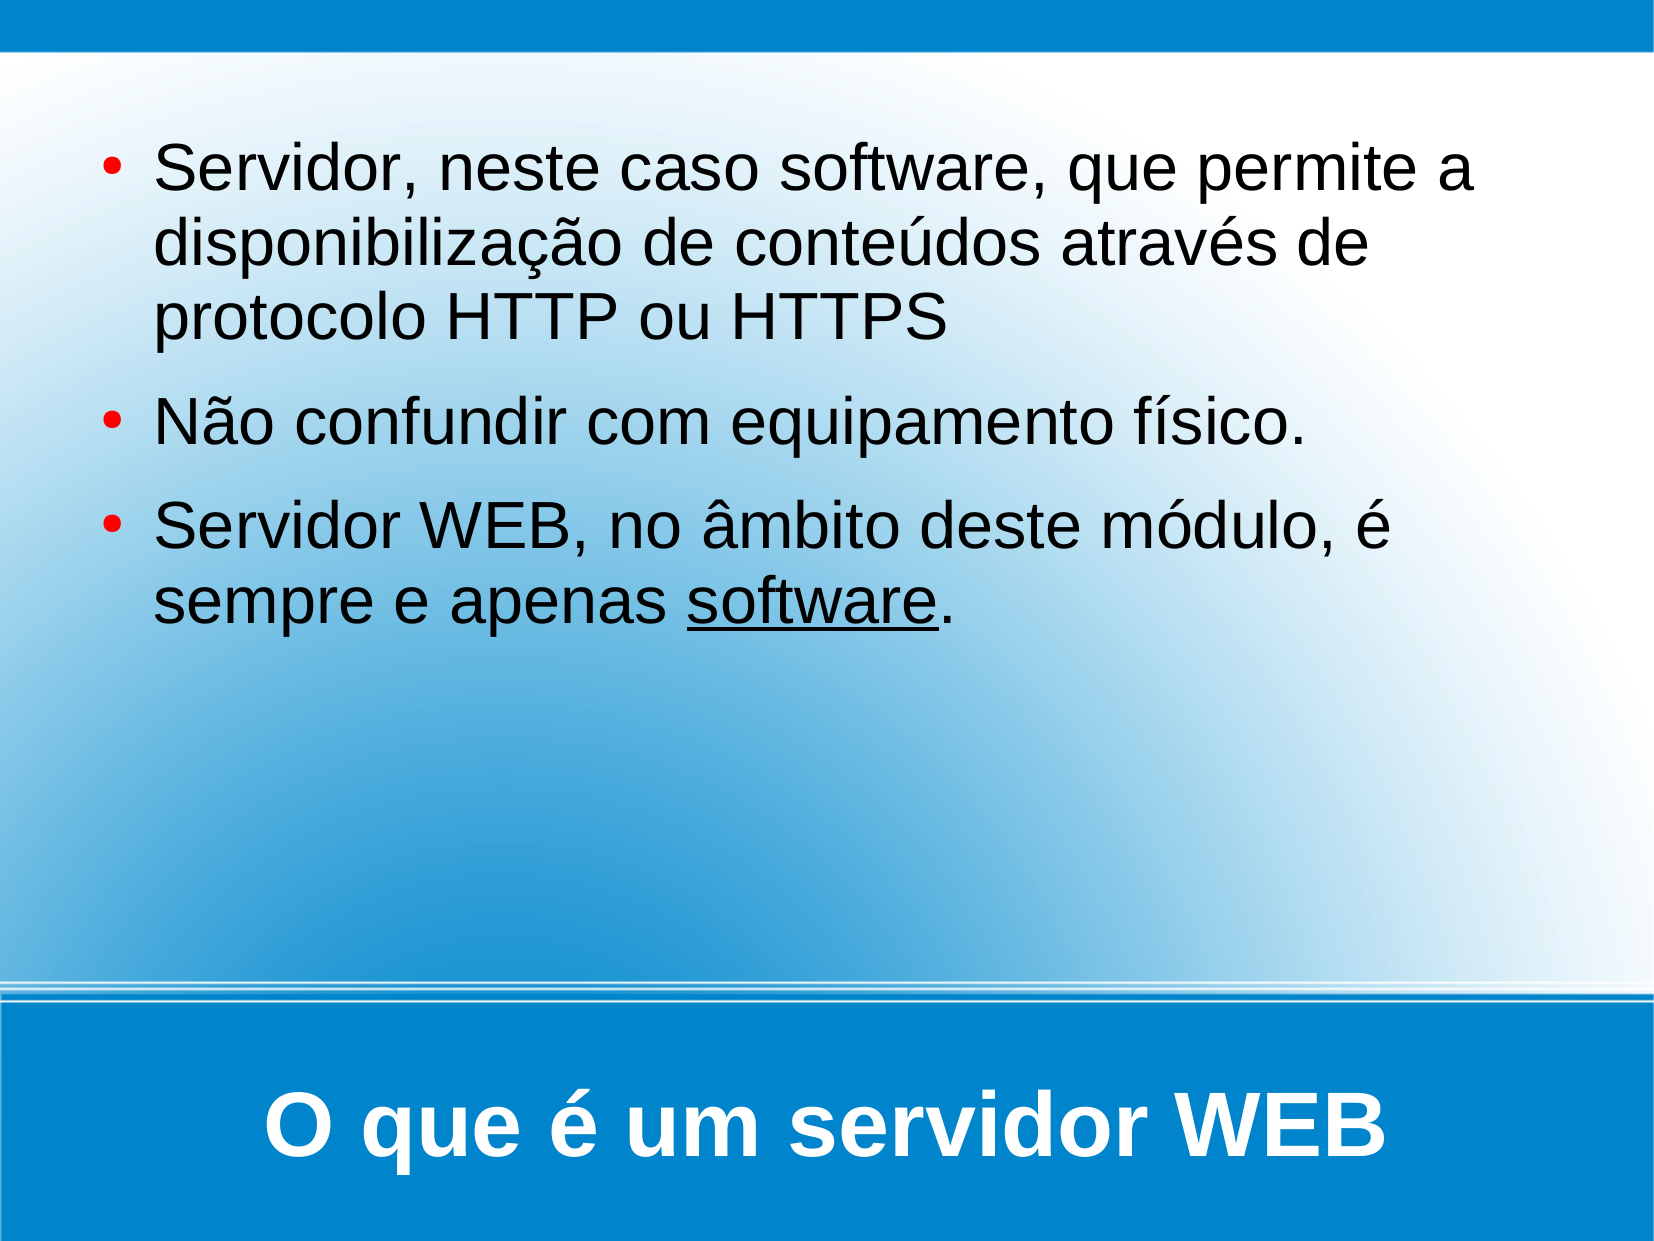

Servidor, neste caso software, que permite a disponibilização de conteúdos através de protocolo HTTP ou HTTPS
Não confundir com equipamento físico.
Servidor WEB, no âmbito deste módulo, é sempre e apenas software.
# O que é um servidor WEB